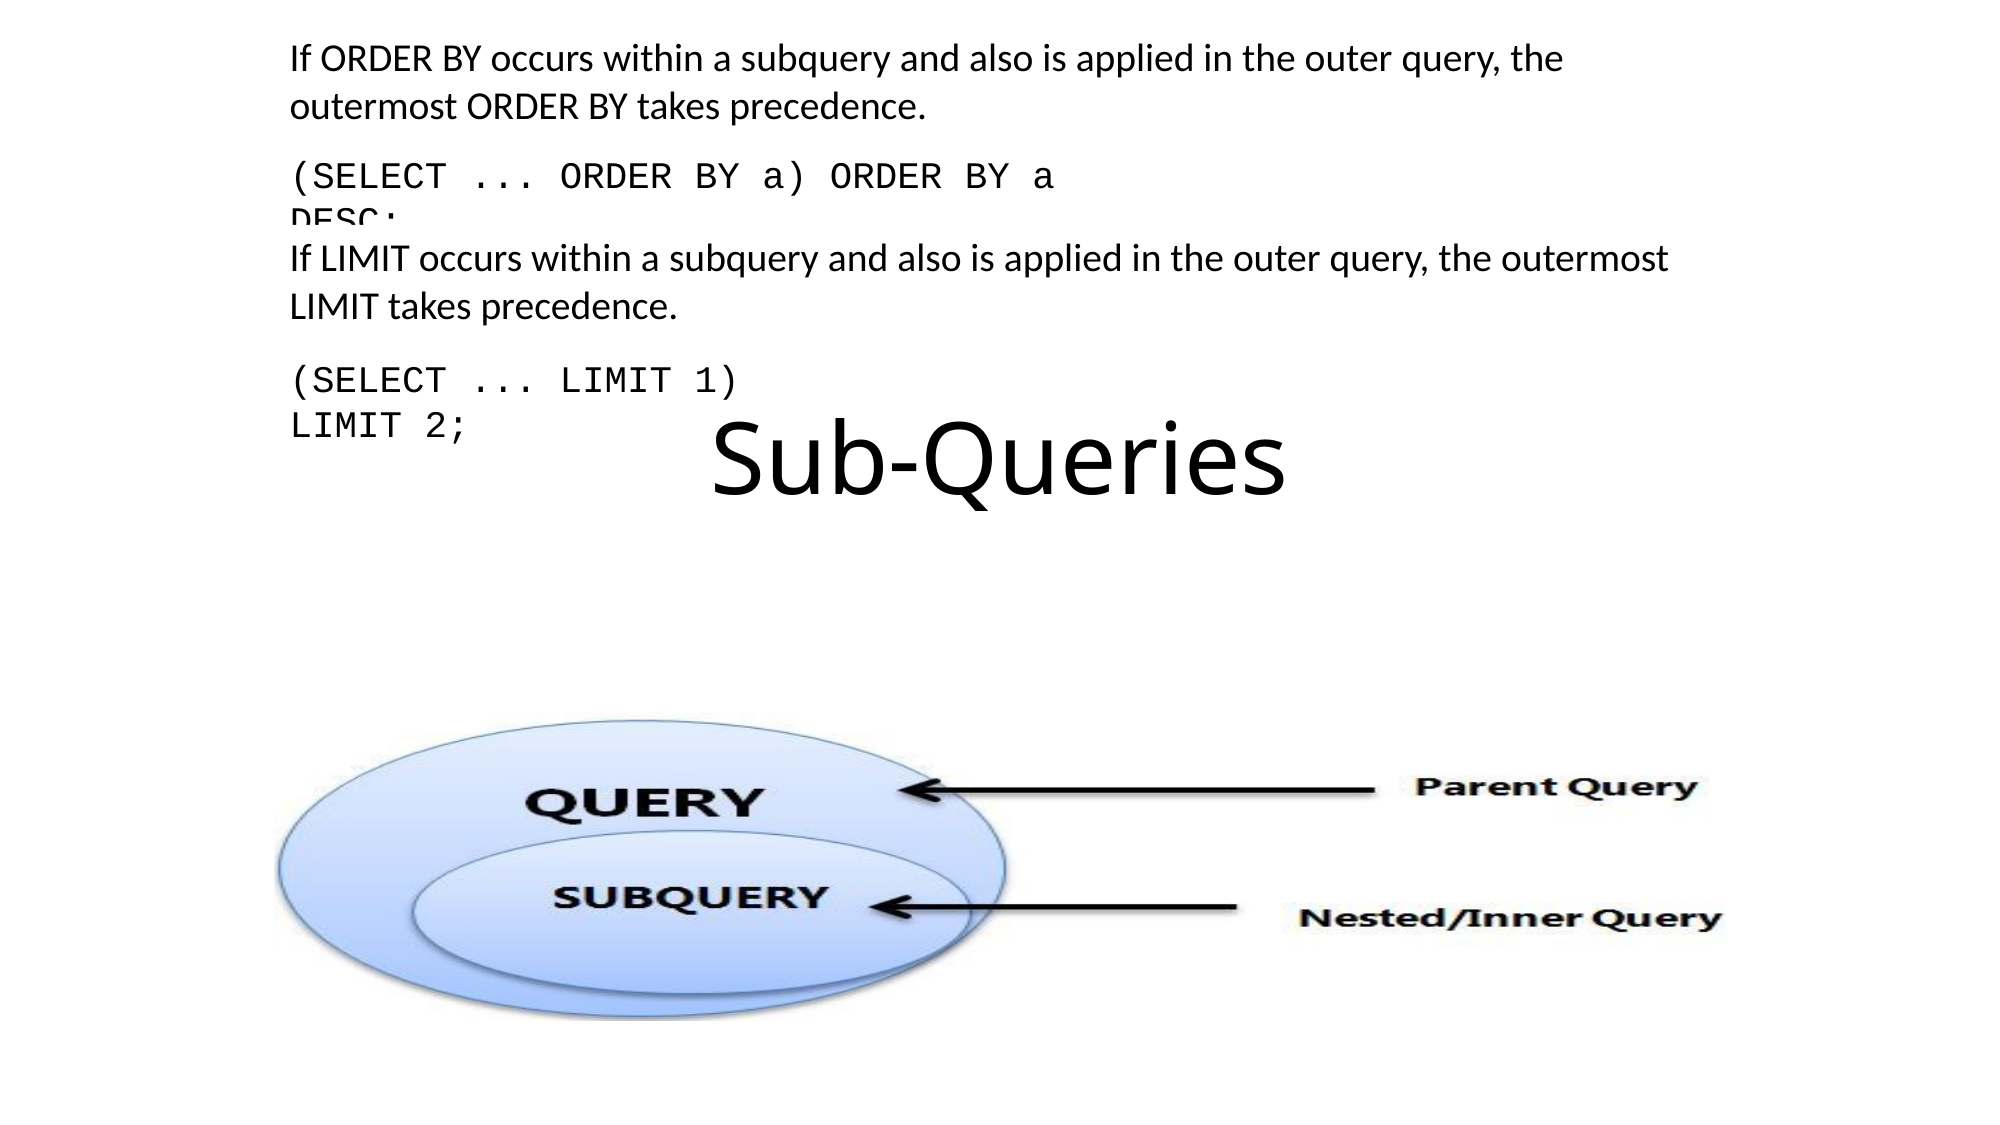

If ORDER BY occurs within a subquery and also is applied in the outer query, the outermost ORDER BY takes precedence.
(SELECT ... ORDER BY a) ORDER BY a DESC;
If LIMIT occurs within a subquery and also is applied in the outer query, the outermost LIMIT takes precedence.
(SELECT ... LIMIT 1) LIMIT 2;
Sub-Queries